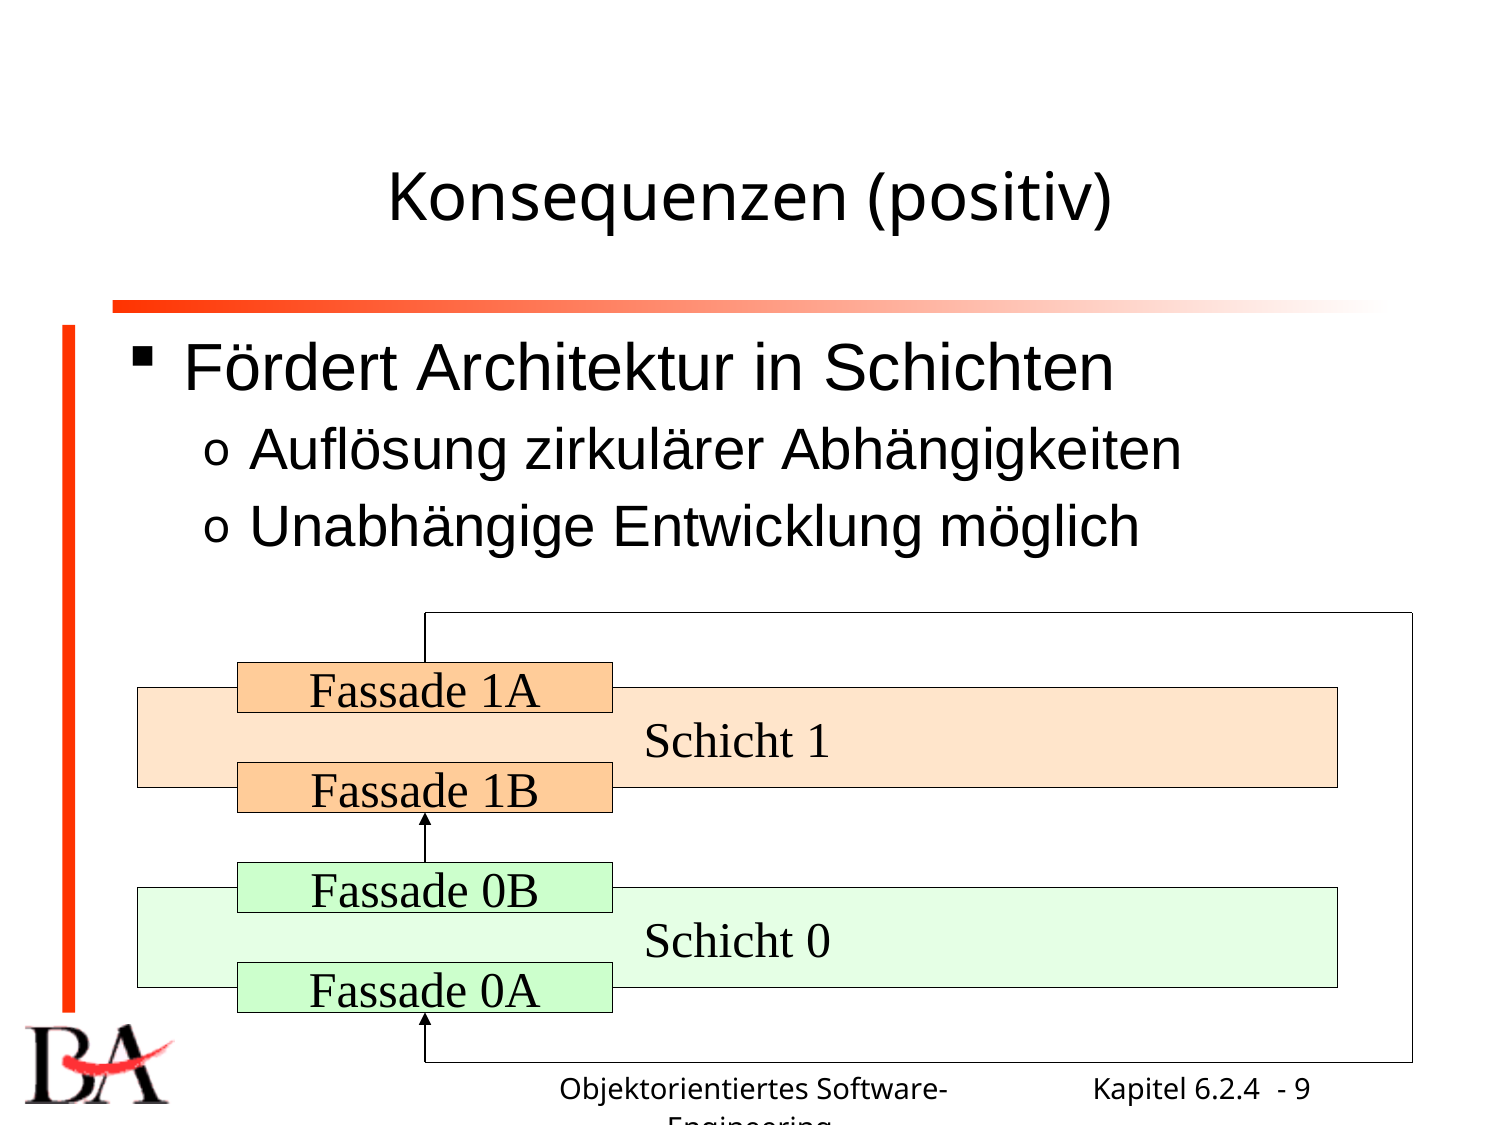

# Konsequenzen (positiv)
Fördert Architektur in Schichten
Auflösung zirkulärer Abhängigkeiten
Unabhängige Entwicklung möglich
Fassade 1A
Schicht 1
Fassade 1B
Fassade 0B
Schicht 0
Fassade 0A
9